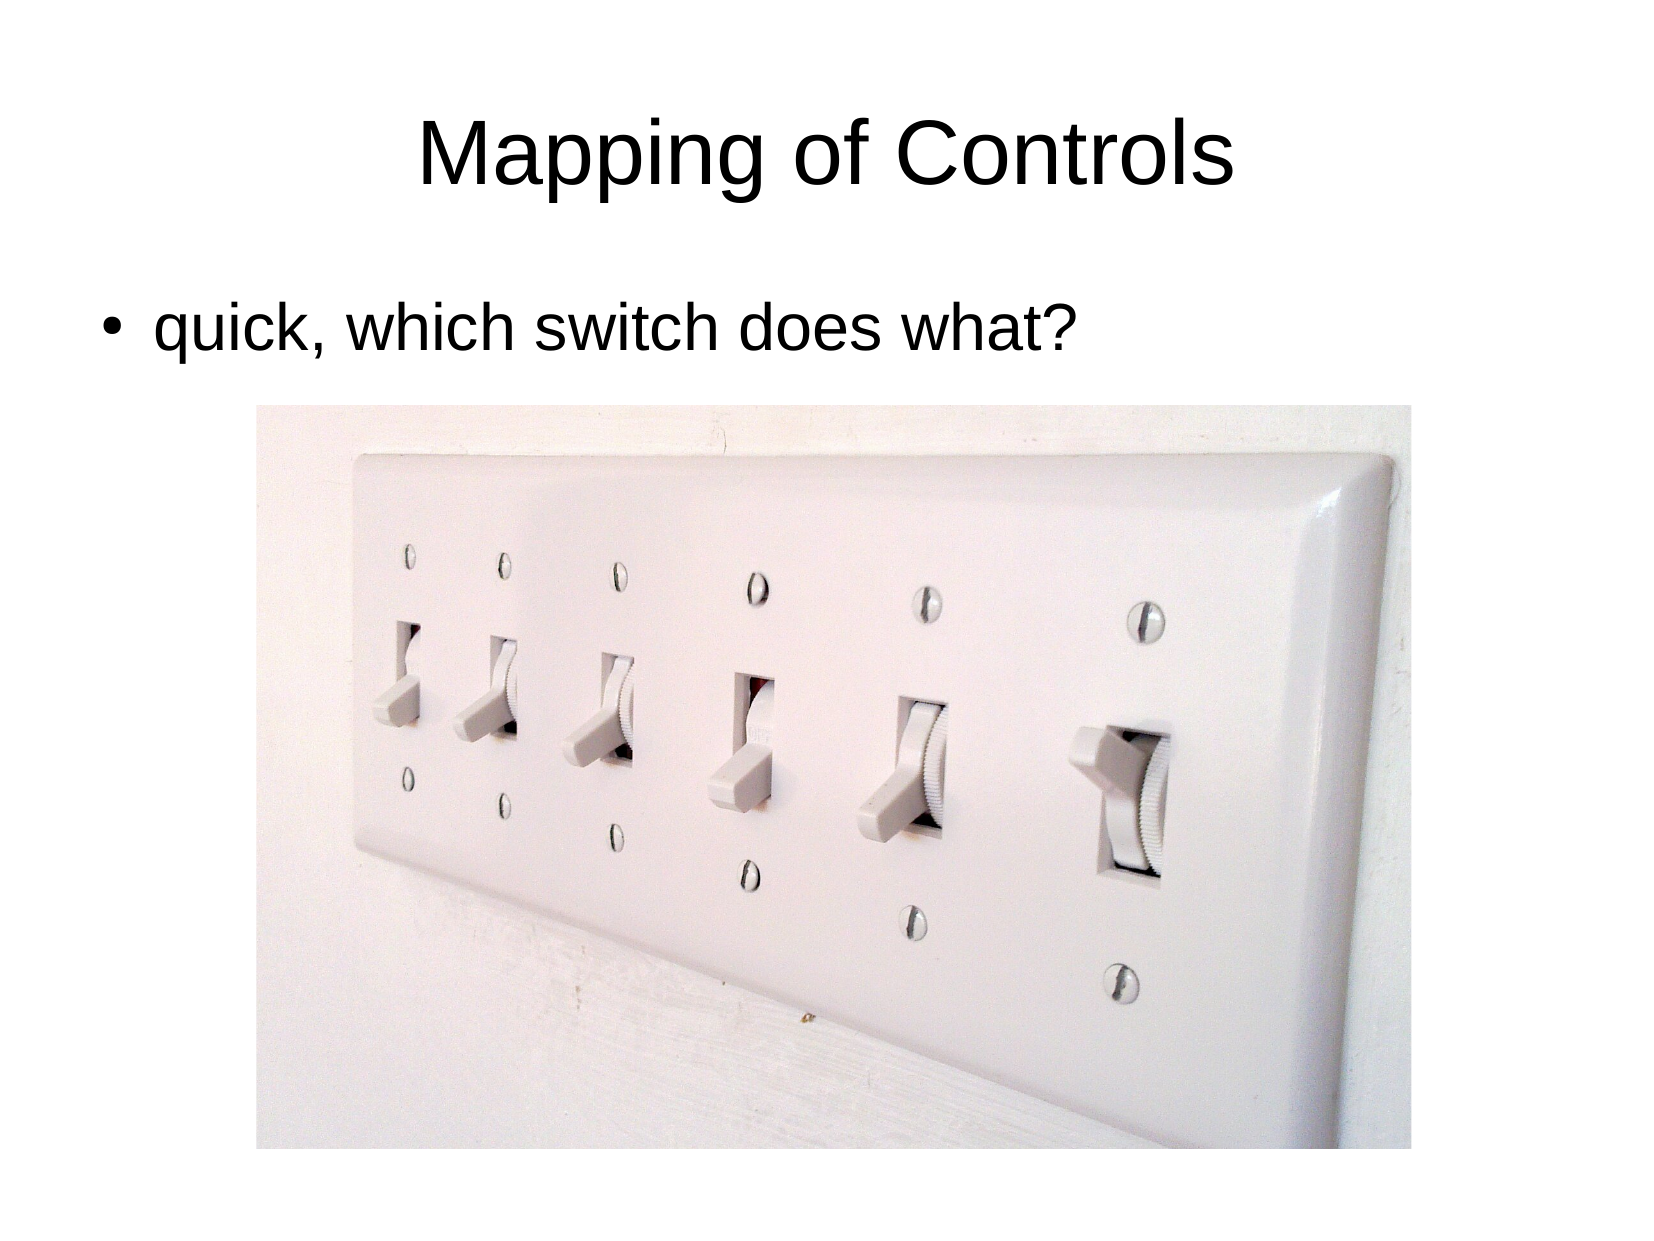

# Mapping of Controls
quick, which switch does what?